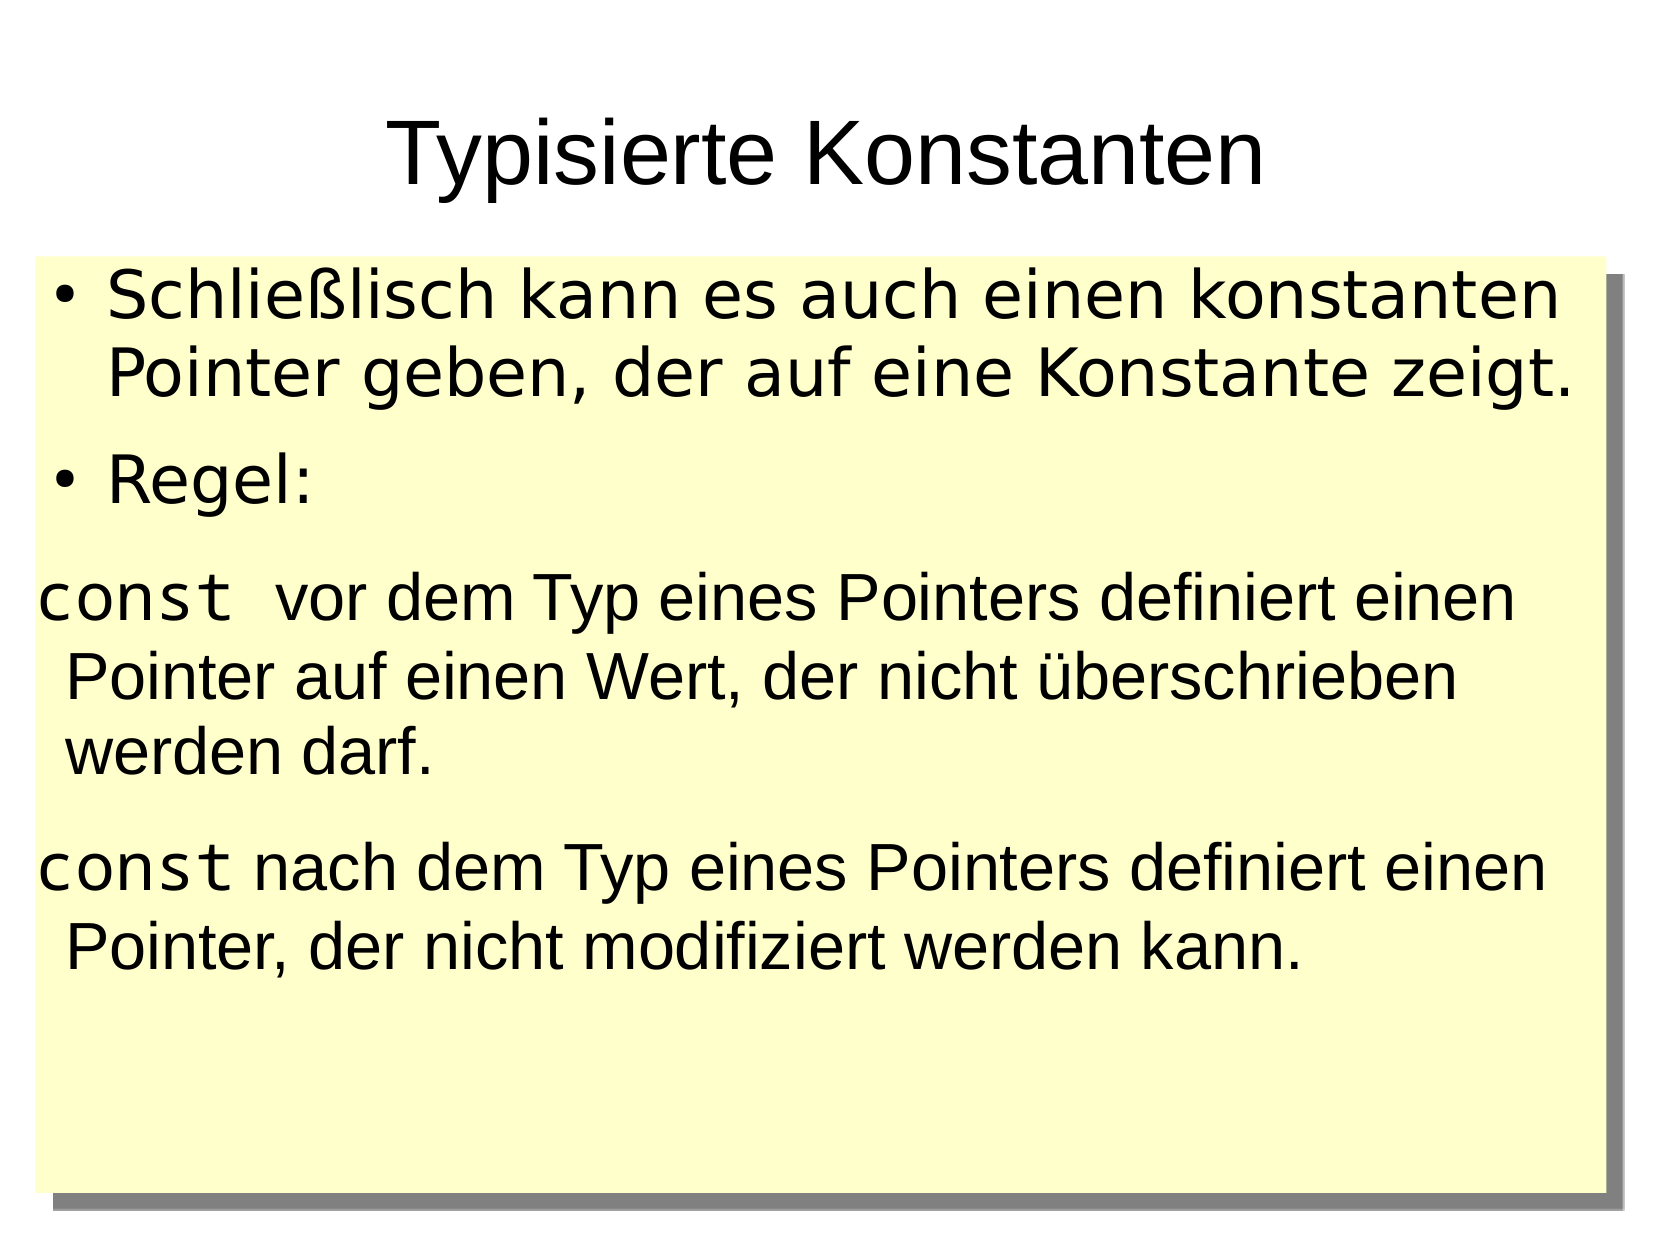

# Typisierte Konstanten
Schließlisch kann es auch einen konstanten Pointer geben, der auf eine Konstante zeigt.
Regel:
const vor dem Typ eines Pointers definiert einen Pointer auf einen Wert, der nicht überschrieben werden darf.
const nach dem Typ eines Pointers definiert einen Pointer, der nicht modifiziert werden kann.
22